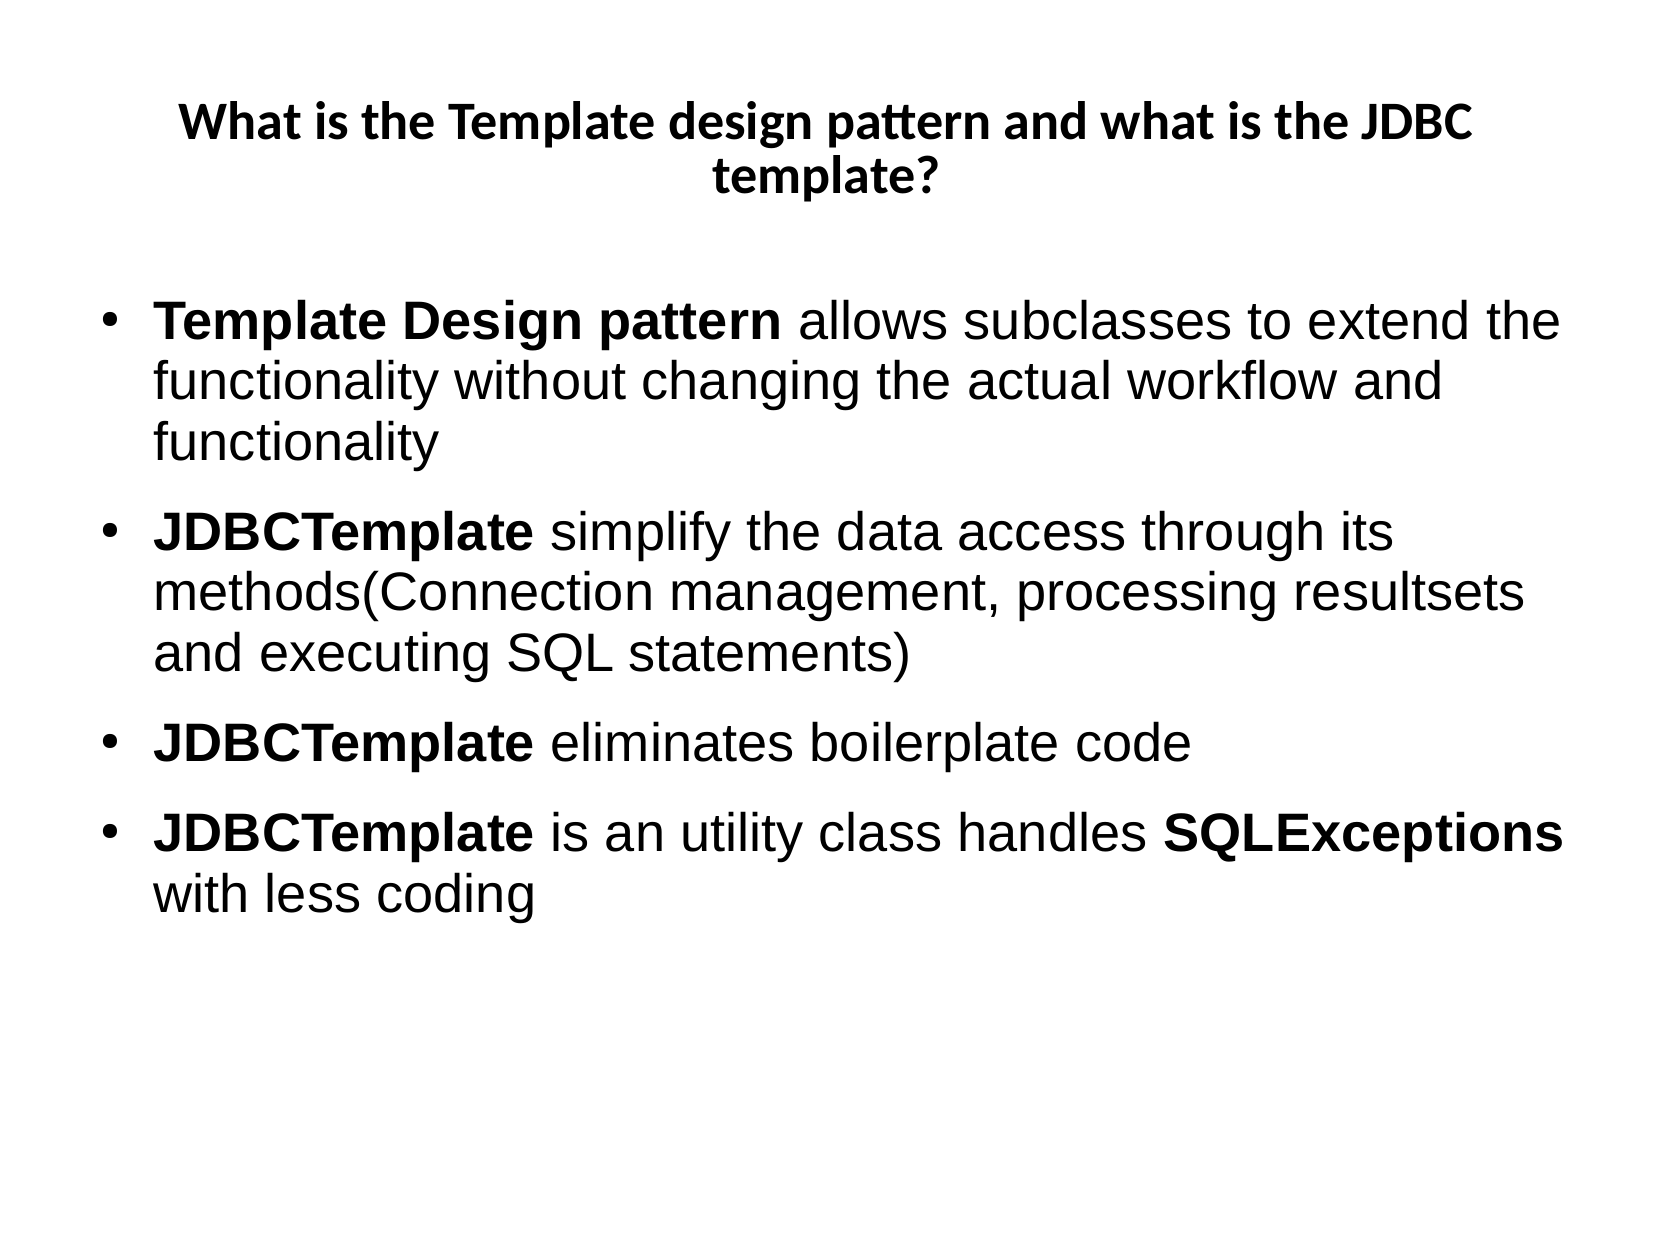

# What is the Template design pattern and what is the JDBC template?
Template Design pattern allows subclasses to extend the functionality without changing the actual workflow and functionality
JDBCTemplate simplify the data access through its methods(Connection management, processing resultsets and executing SQL statements)
JDBCTemplate eliminates boilerplate code
JDBCTemplate is an utility class handles SQLExceptions with less coding